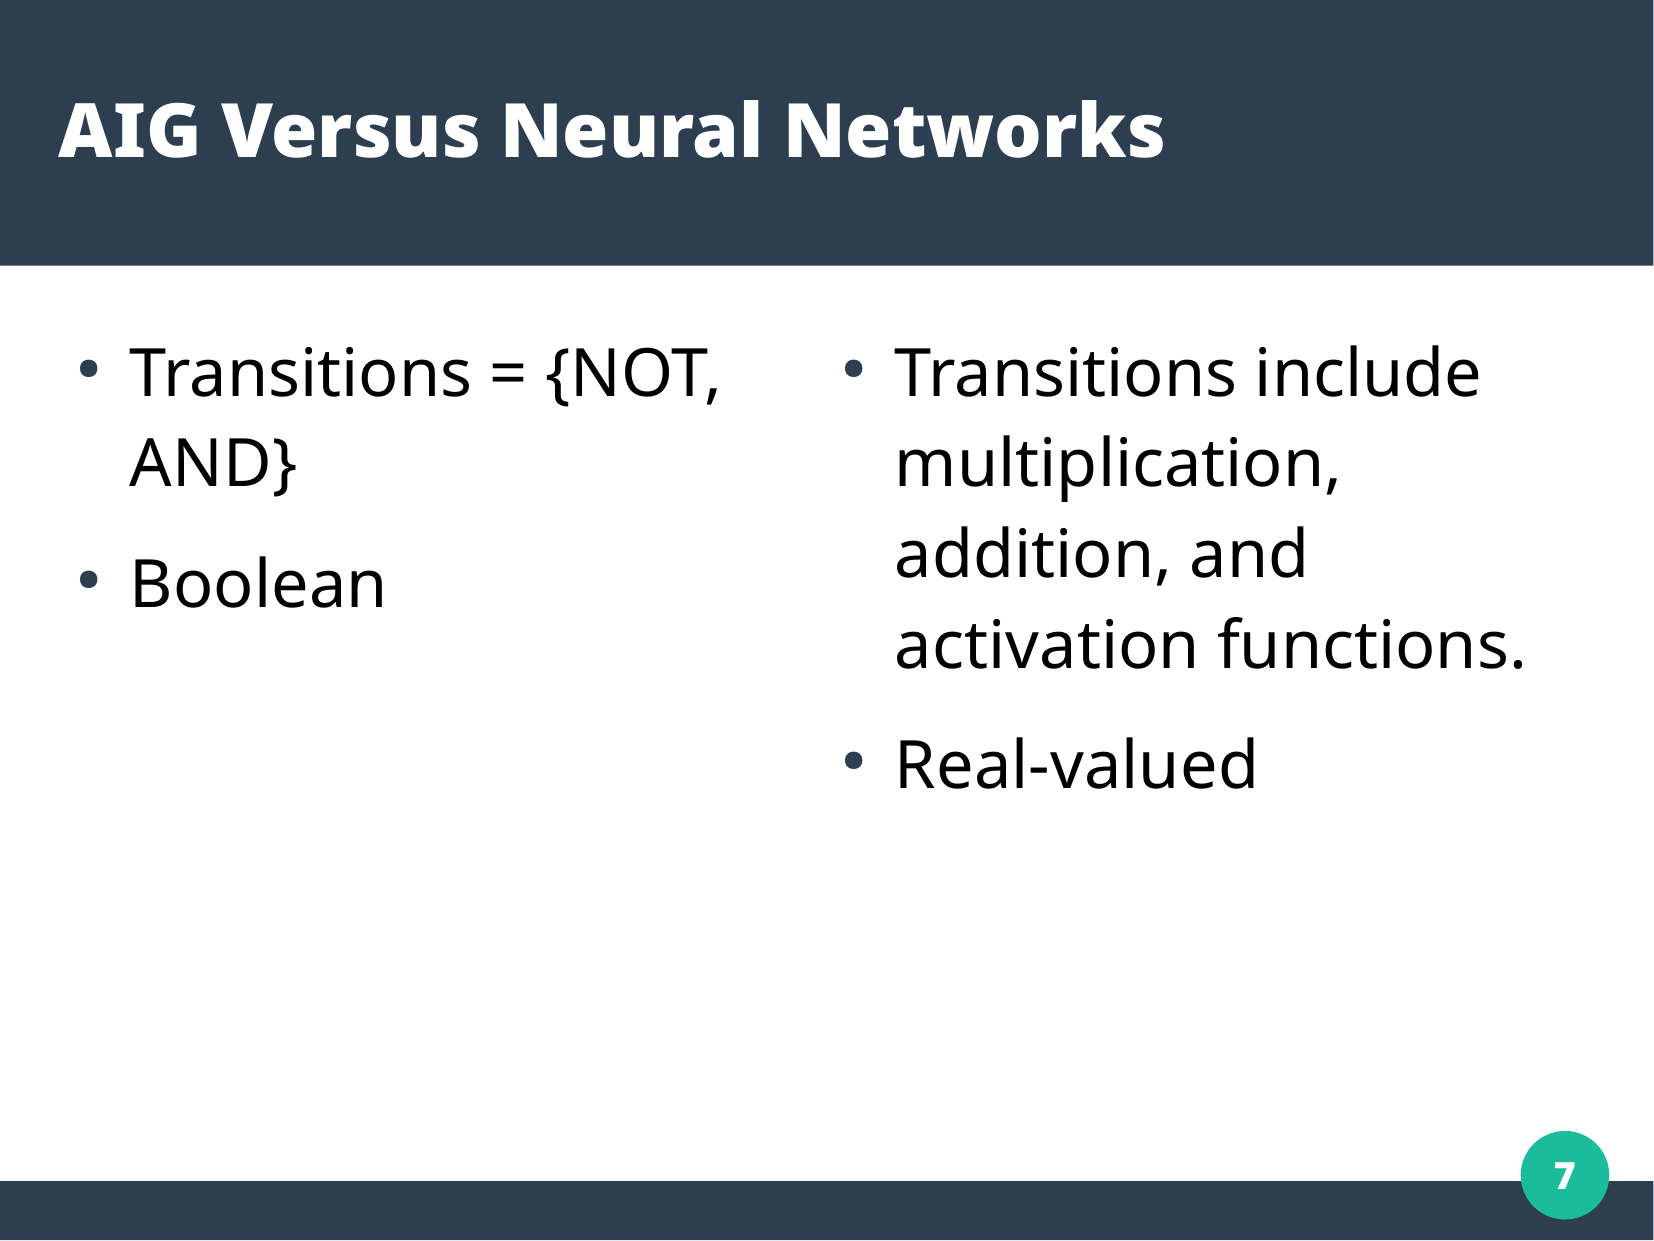

# AIG Versus Neural Networks
Transitions = {NOT, AND}
Boolean
Transitions include multiplication, addition, and activation functions.
Real-valued
7